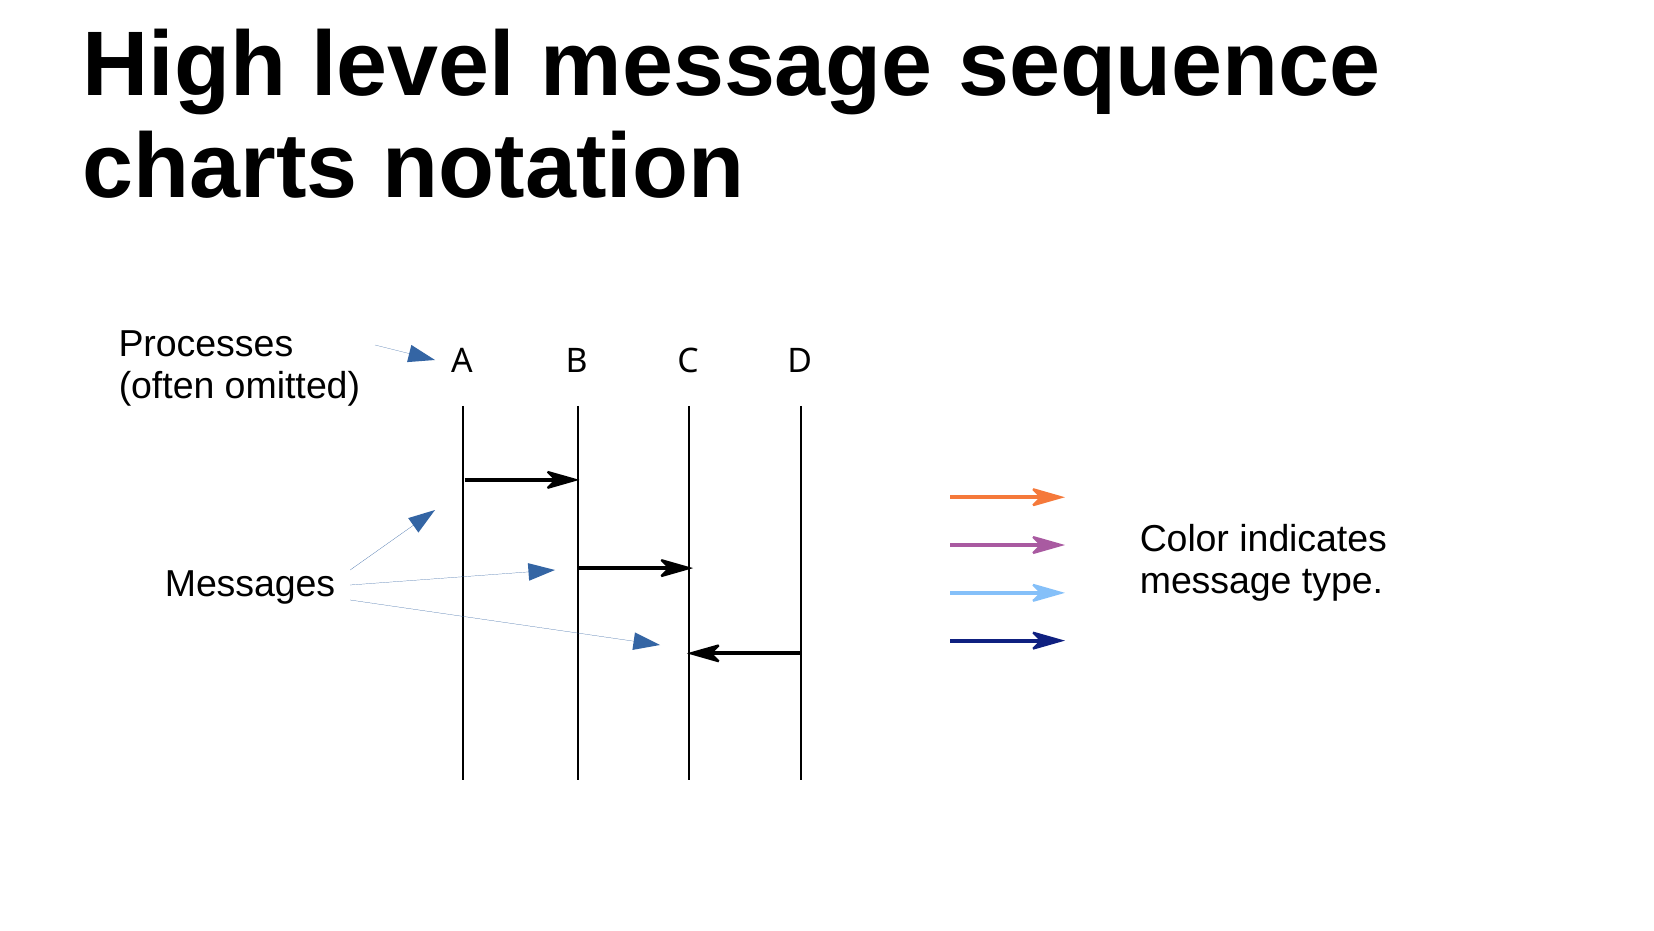

# High level message sequence charts notation
Processes
(often omitted)
Color indicates message type.
Messages